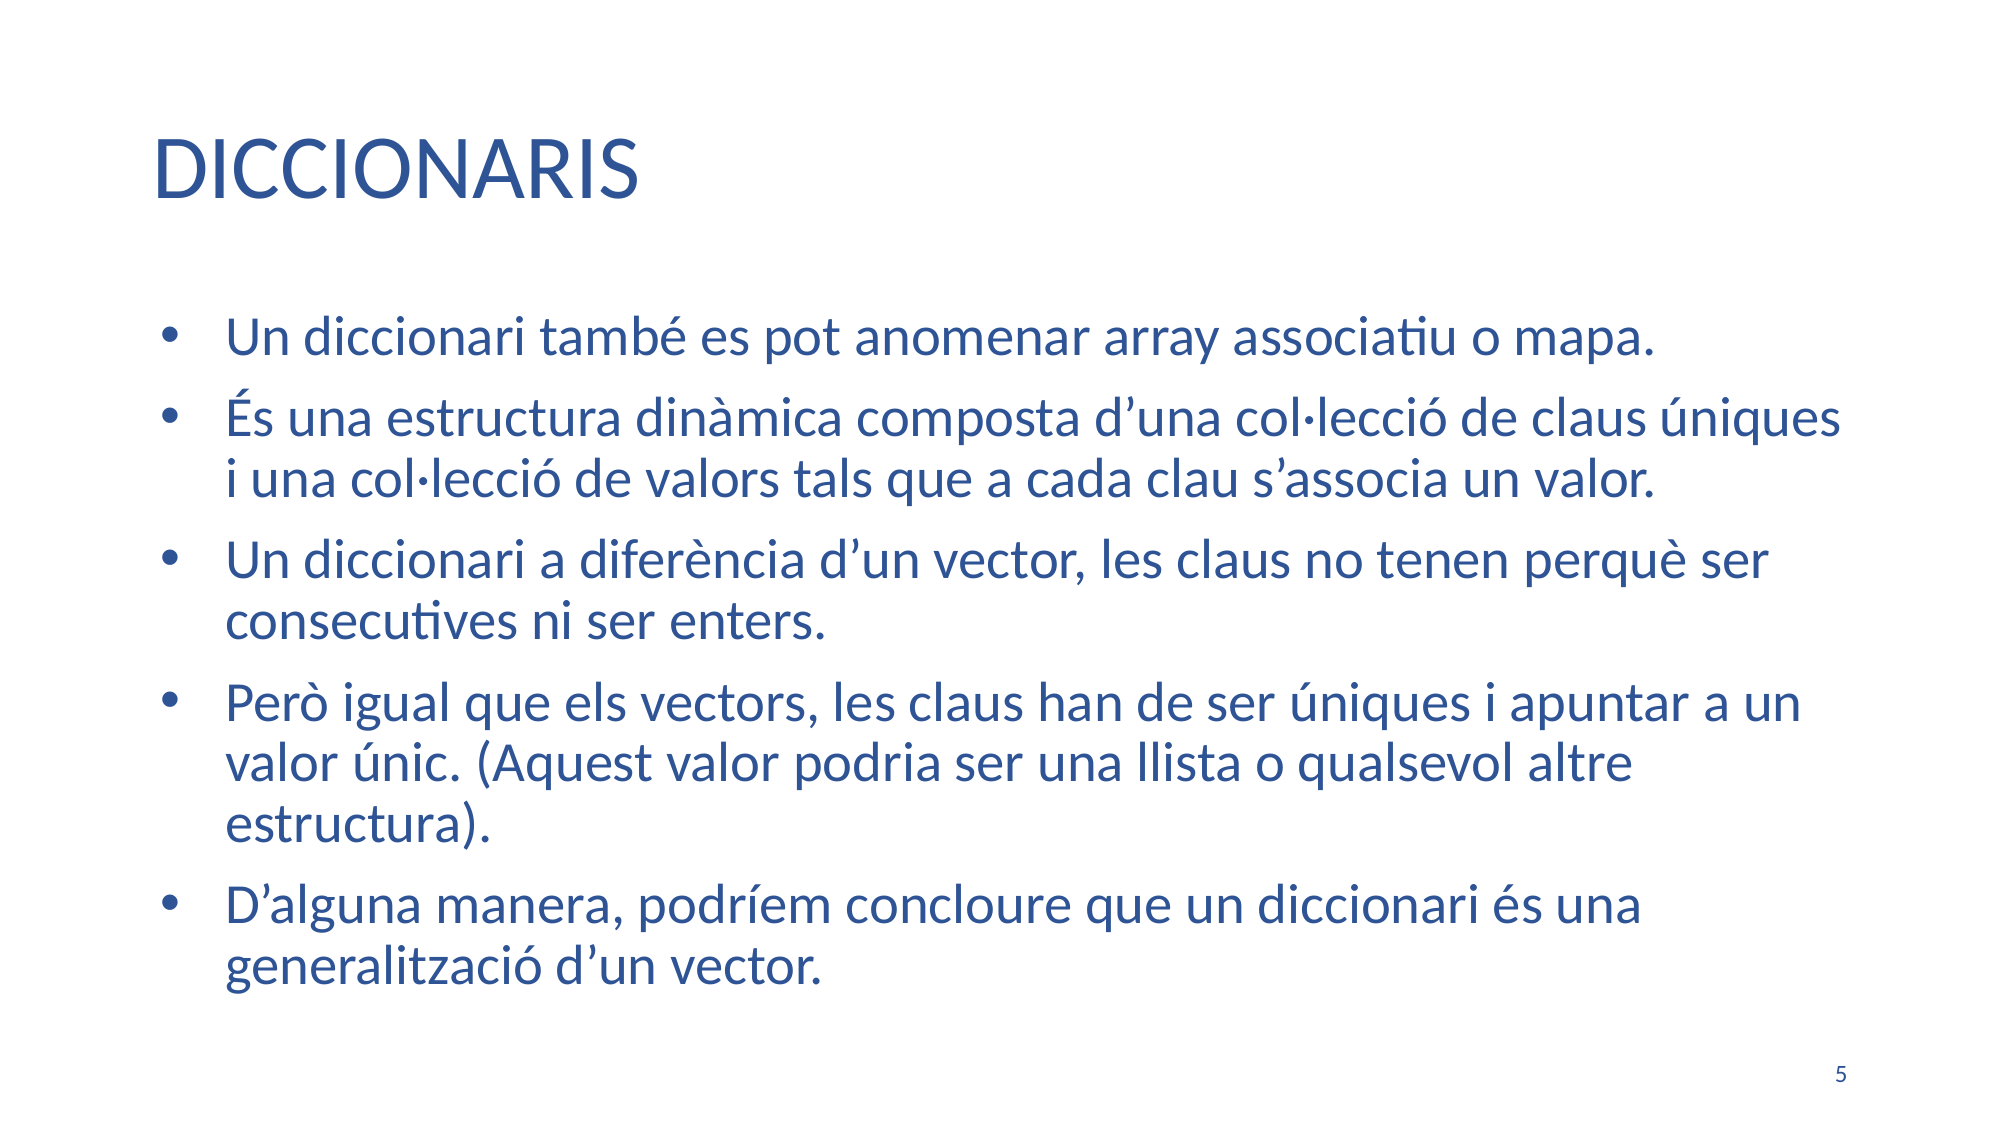

# DICCIONARIS
Un diccionari també es pot anomenar array associatiu o mapa.
És una estructura dinàmica composta d’una col·lecció de claus úniques i una col·lecció de valors tals que a cada clau s’associa un valor.
Un diccionari a diferència d’un vector, les claus no tenen perquè ser consecutives ni ser enters.
Però igual que els vectors, les claus han de ser úniques i apuntar a un valor únic. (Aquest valor podria ser una llista o qualsevol altre estructura).
D’alguna manera, podríem concloure que un diccionari és una generalització d’un vector.